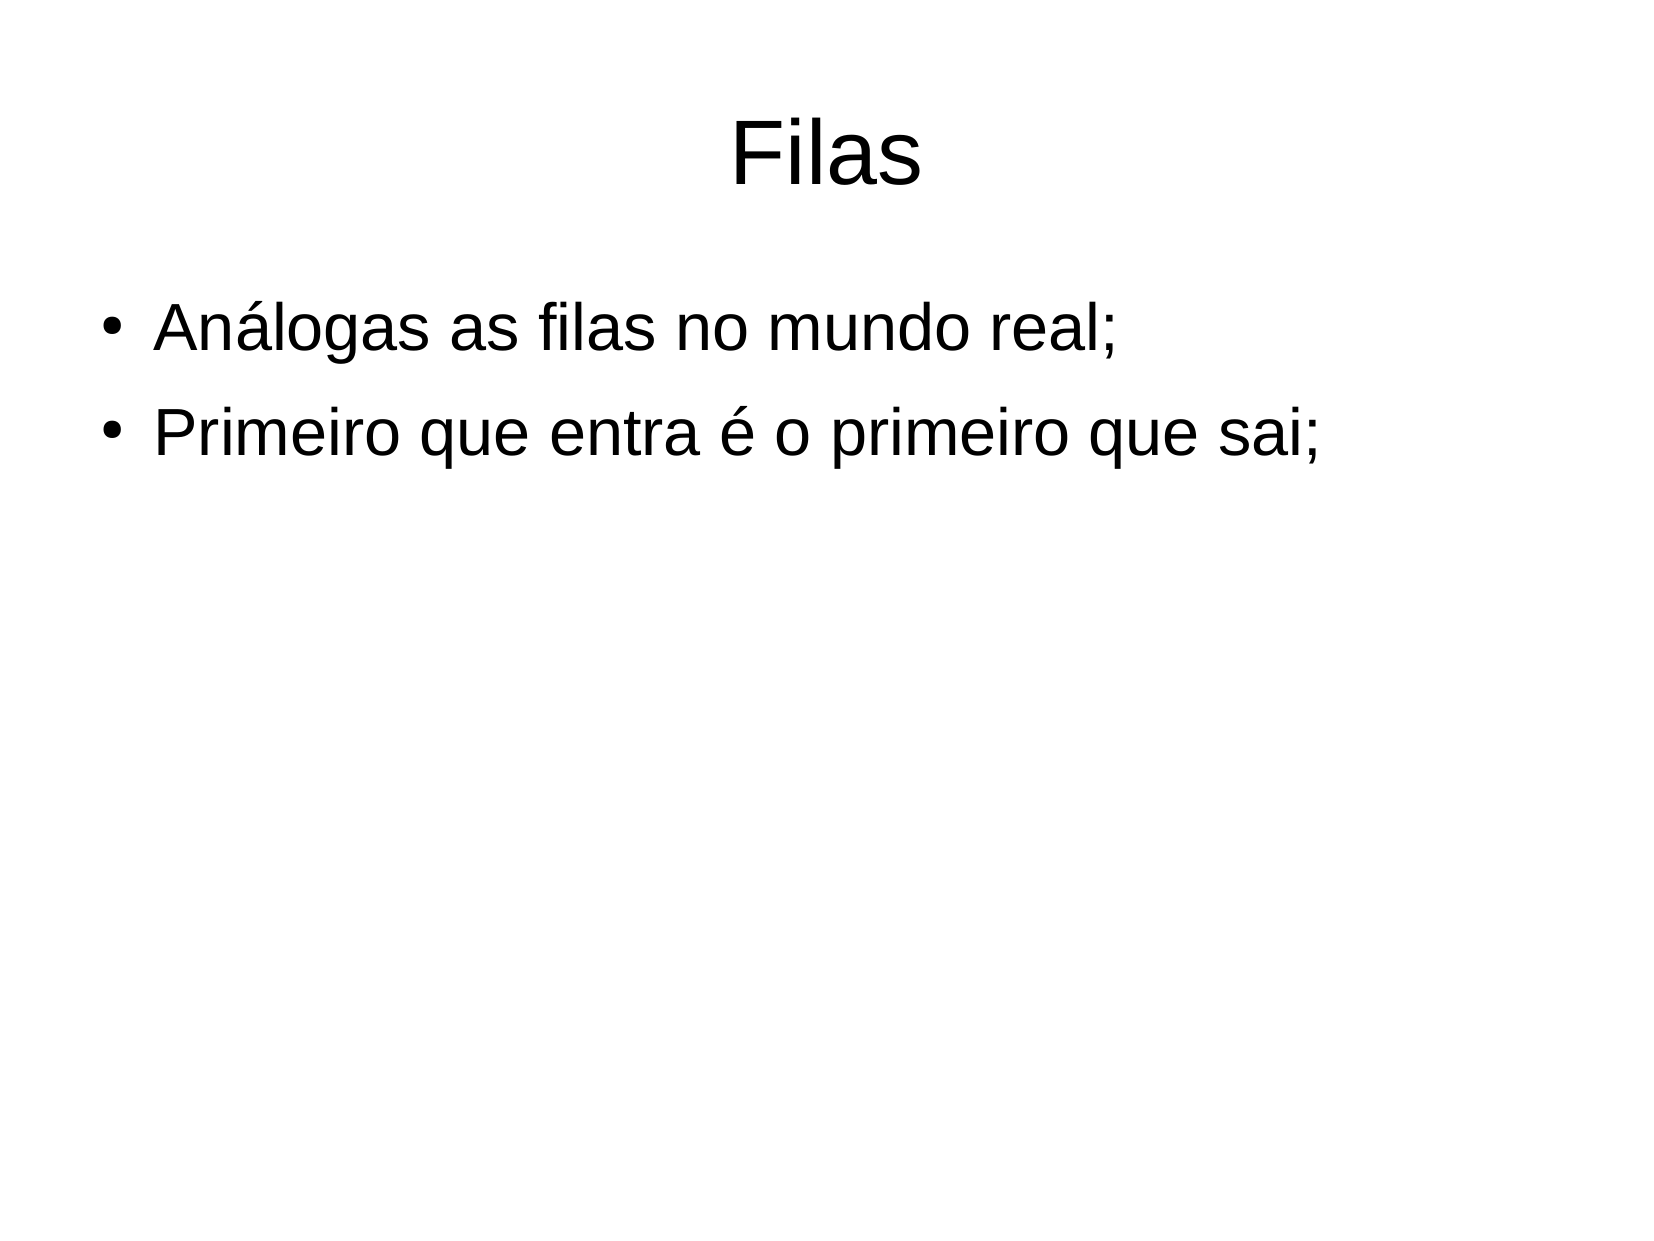

# Filas
Análogas as filas no mundo real;
Primeiro que entra é o primeiro que sai;